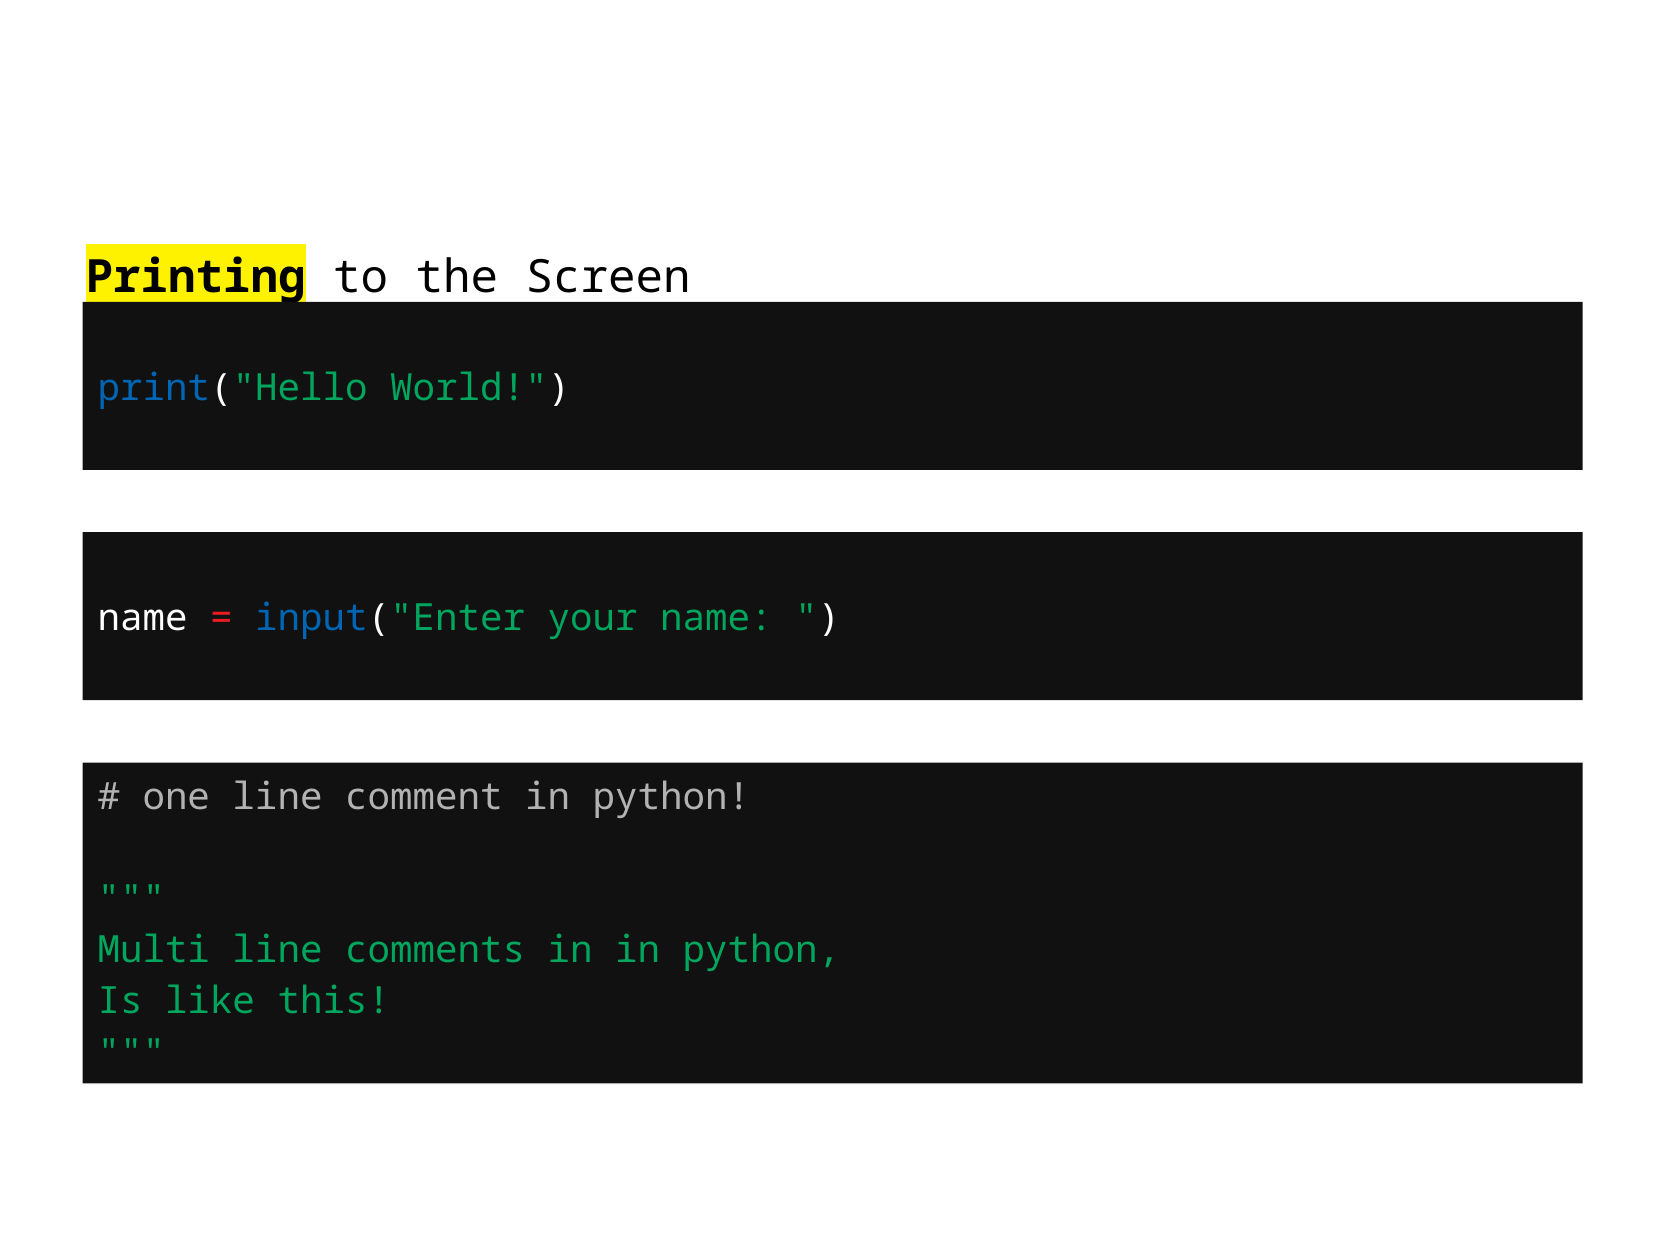

Printing to the Screen
Reading Keyboard Input
Comments
print("Hello World!")
name = input("Enter your name: ")
# one line comment in python!
"""
Multi line comments in in python,
Is like this!
"""